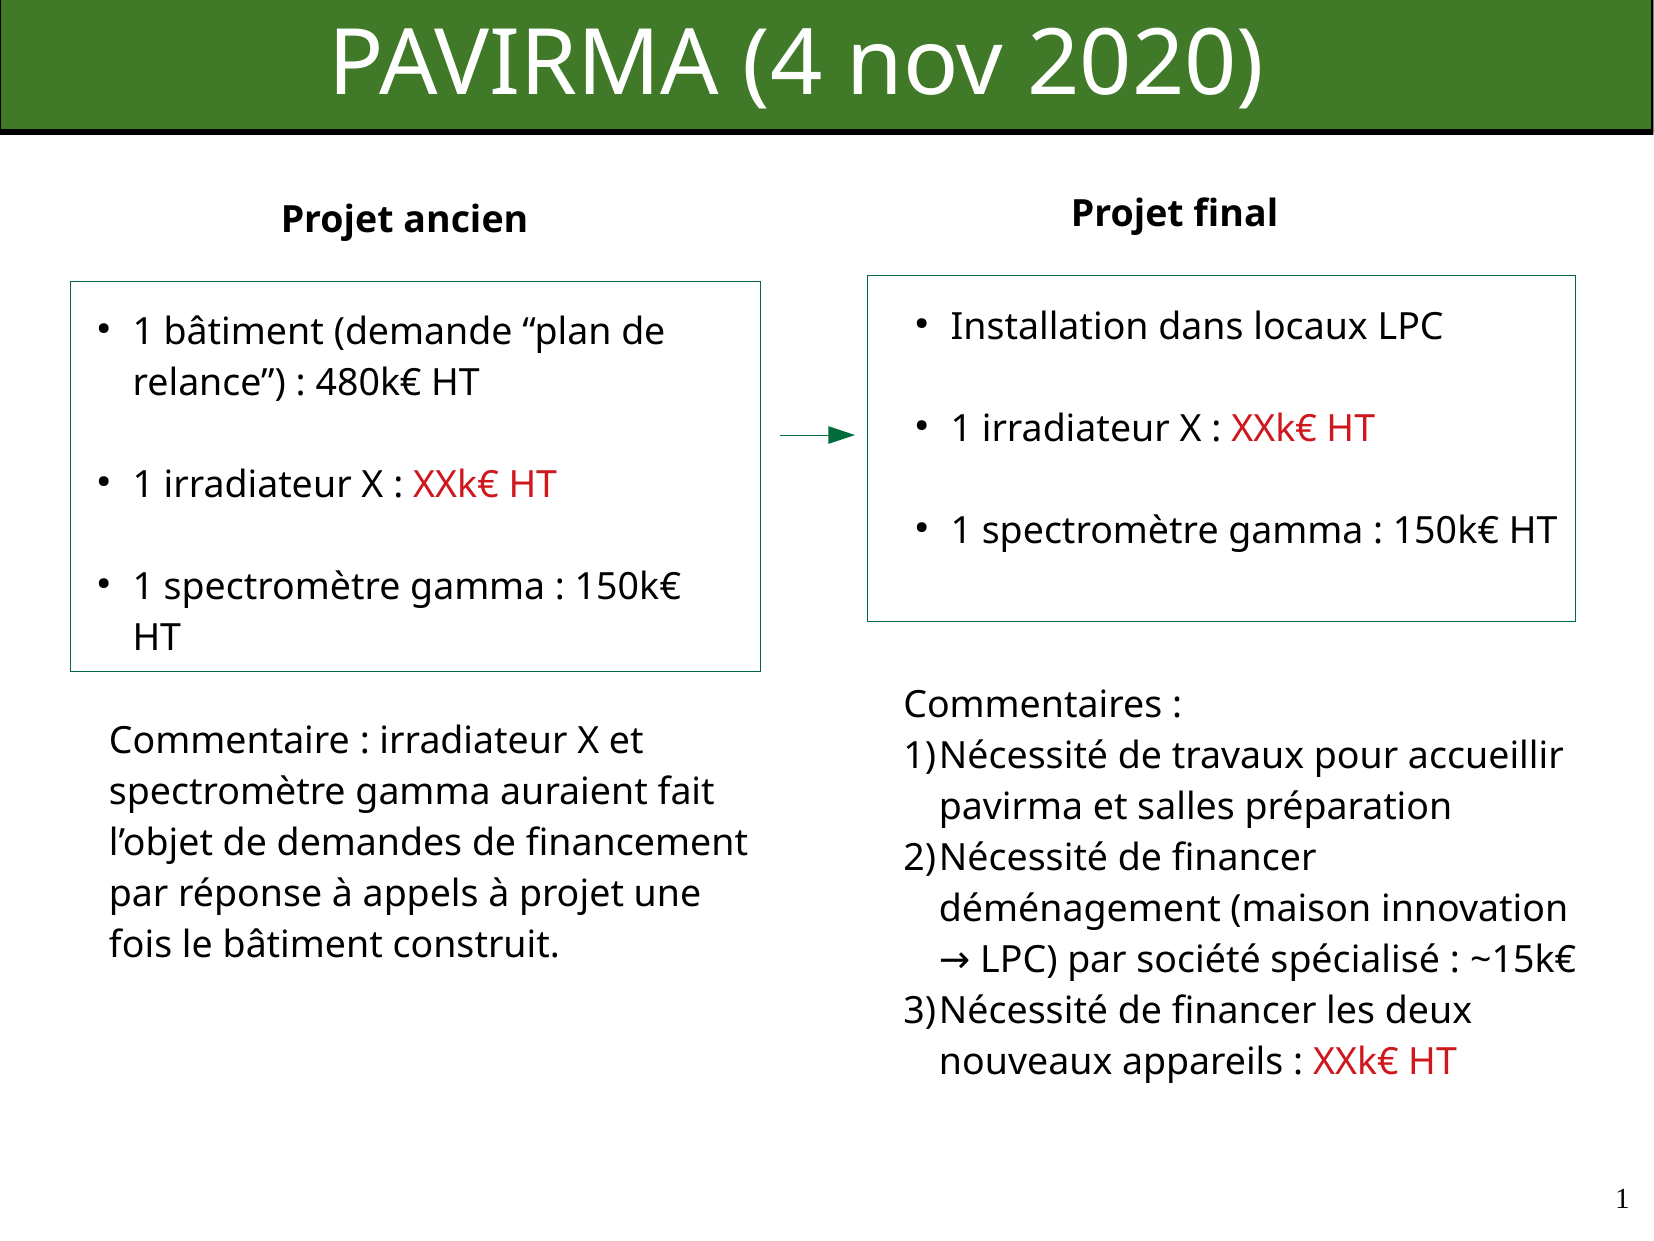

PAVIRMA (4 nov 2020)
#
Projet final
Projet ancien
Installation dans locaux LPC
1 irradiateur X : XXk€ HT
1 spectromètre gamma : 150k€ HT
1 bâtiment (demande “plan de relance”) : 480k€ HT
1 irradiateur X : XXk€ HT
1 spectromètre gamma : 150k€ HT
Commentaires :
Nécessité de travaux pour accueillir pavirma et salles préparation
Nécessité de financer déménagement (maison innovation → LPC) par société spécialisé : ~15k€
Nécessité de financer les deux nouveaux appareils : XXk€ HT
Commentaire : irradiateur X et spectromètre gamma auraient fait l’objet de demandes de financement par réponse à appels à projet une fois le bâtiment construit.
1